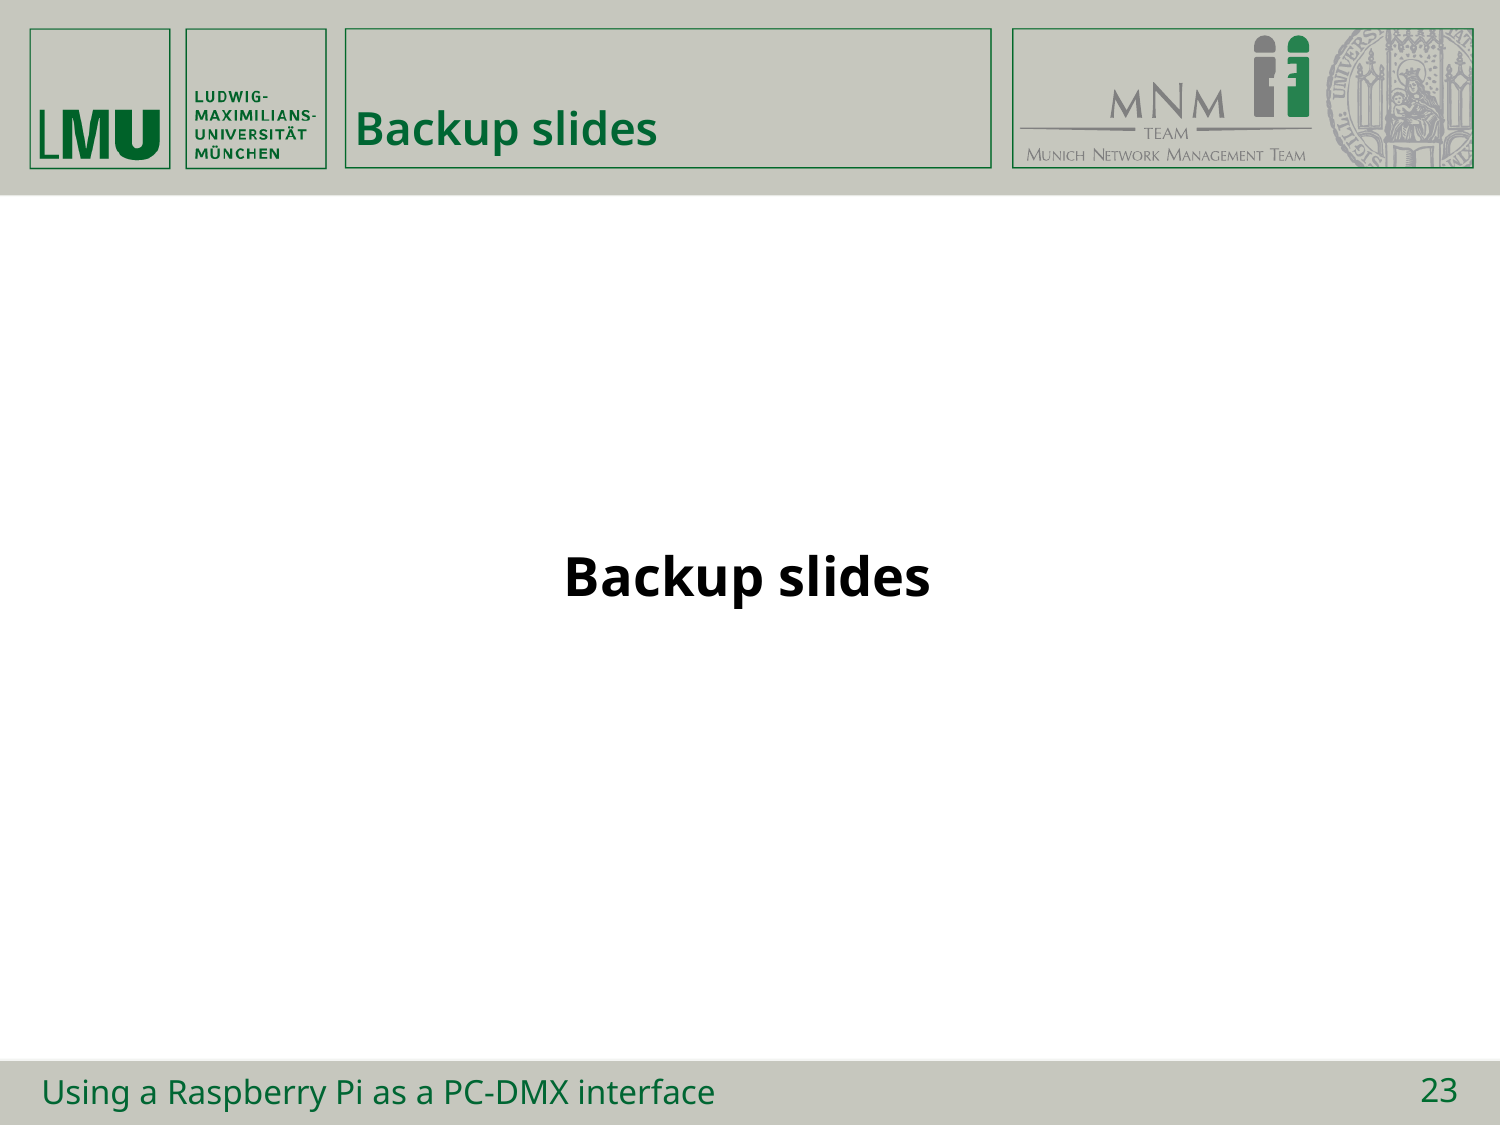

# Backup slides
Backup slides
PC-DMX interface with Raspberry Pi
23